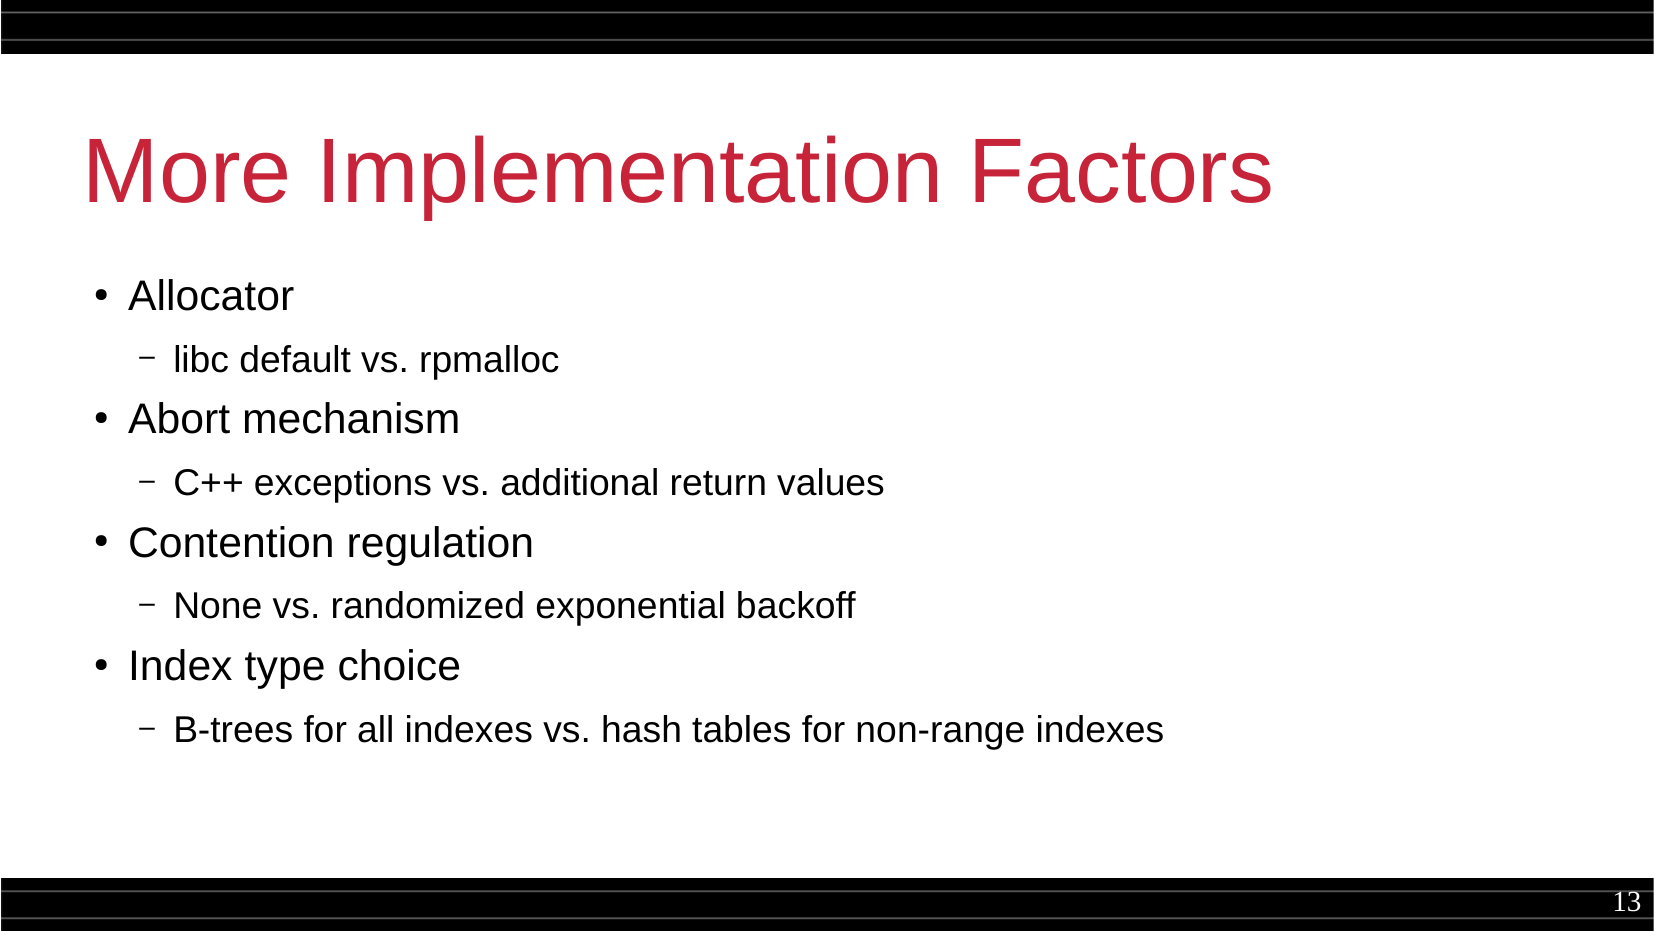

# More Implementation Factors
Allocator
libc default vs. rpmalloc
Abort mechanism
C++ exceptions vs. additional return values
Contention regulation
None vs. randomized exponential backoff
Index type choice
B-trees for all indexes vs. hash tables for non-range indexes